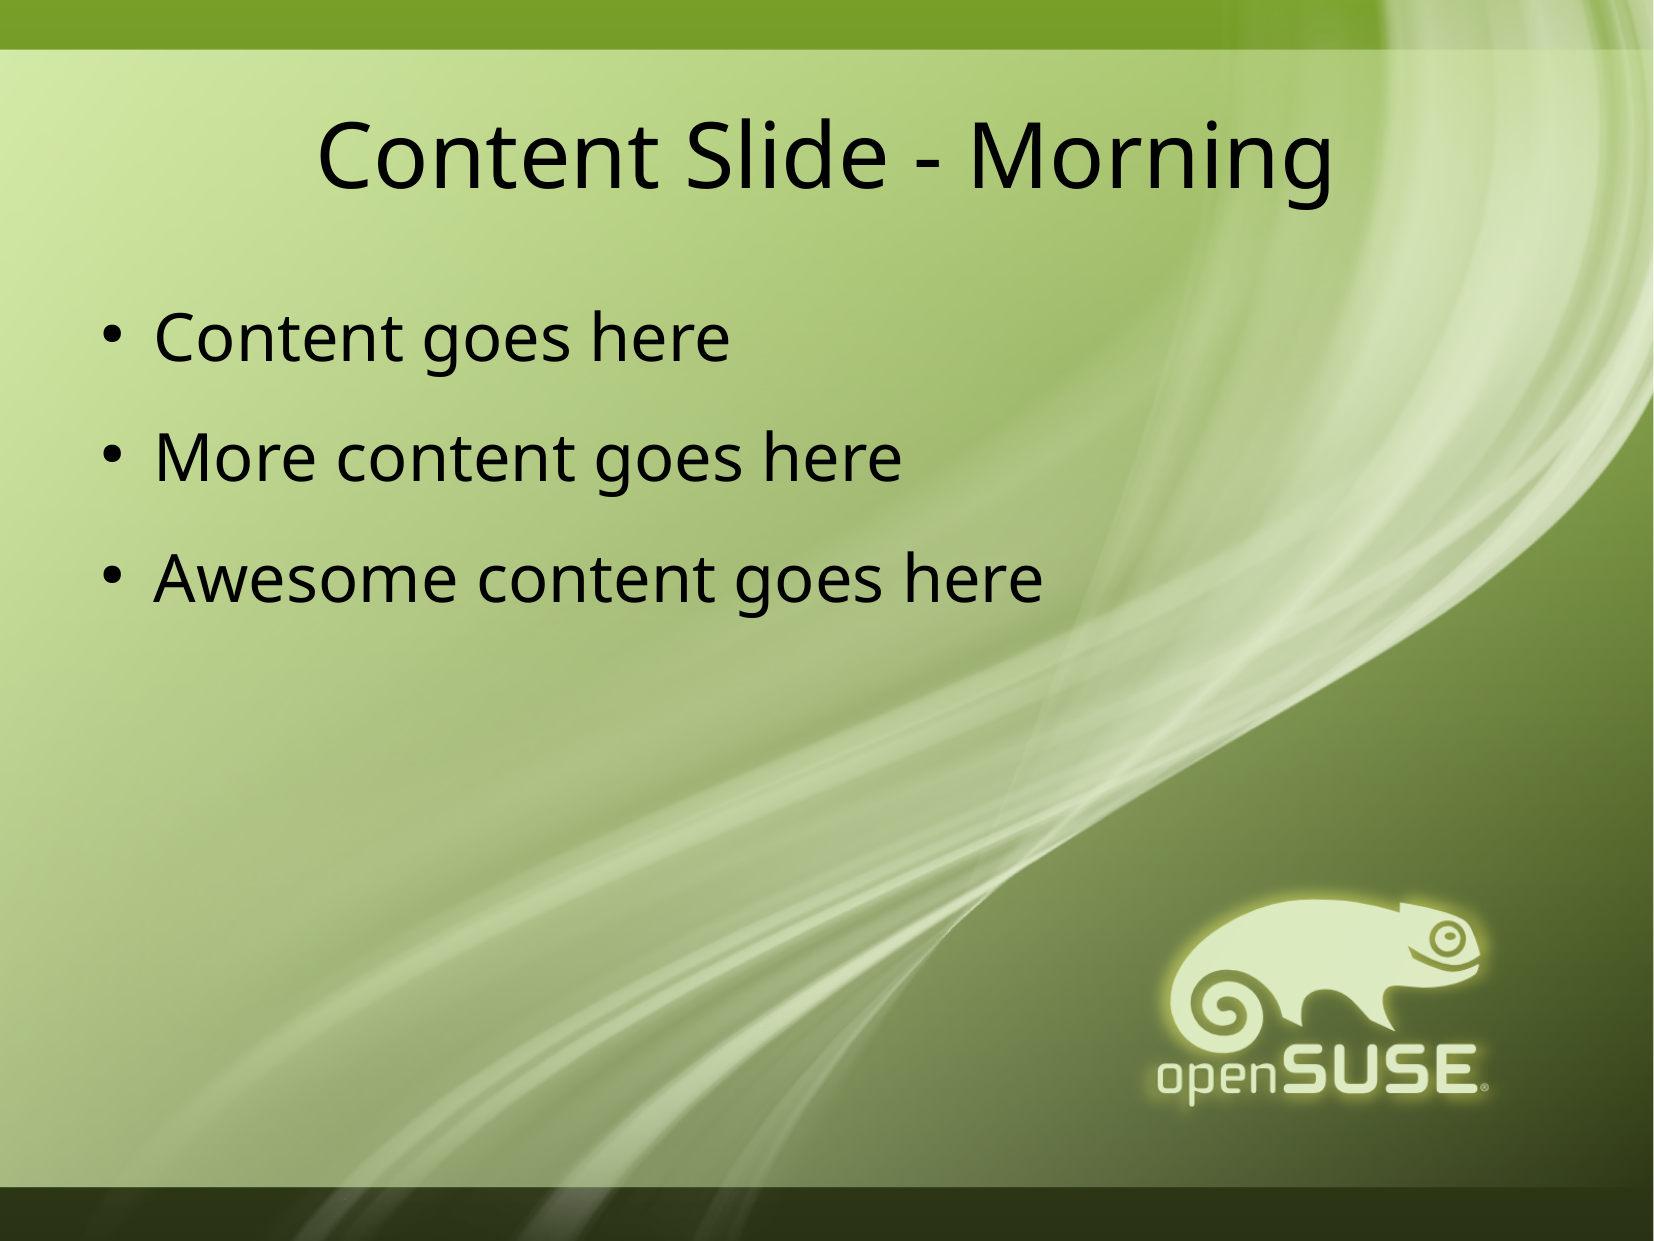

# Content Slide - Morning
Content goes here
More content goes here
Awesome content goes here